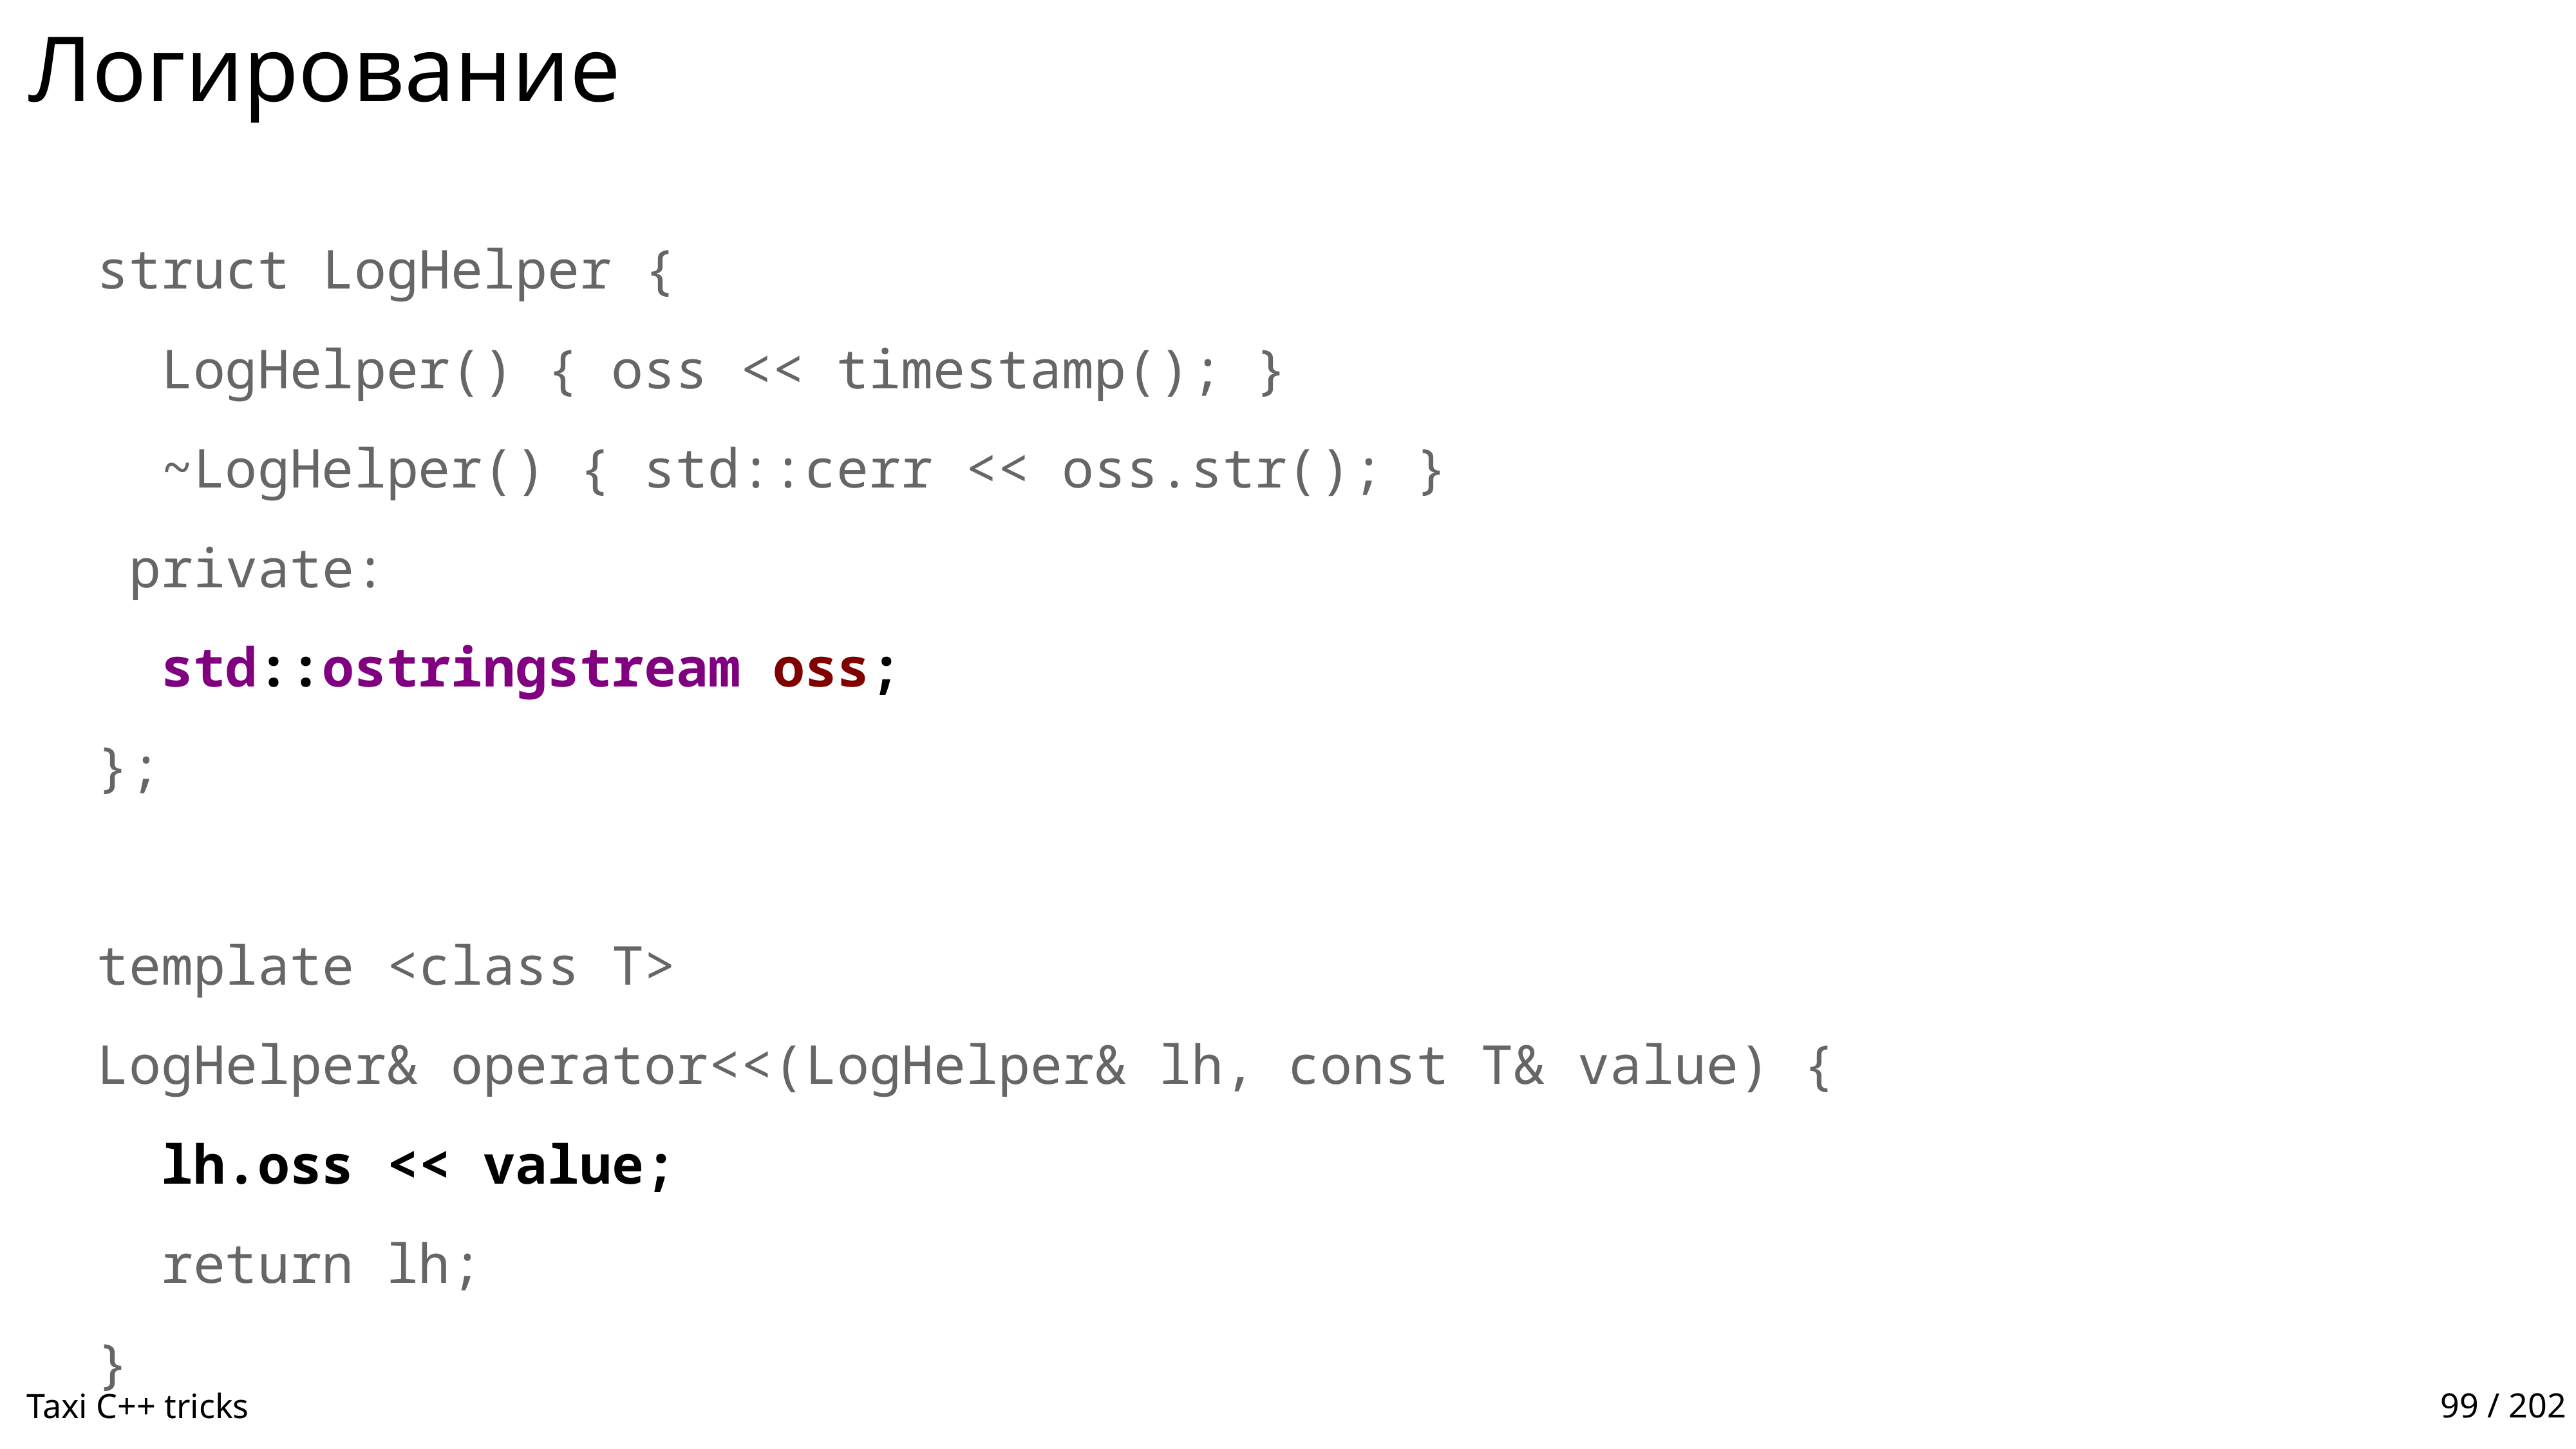

# Логирование
struct LogHelper {
 LogHelper() { oss << timestamp(); }
 ~LogHelper() { std::cerr << oss.str(); }
 private:
 std::ostringstream oss;
};
template <class T>
LogHelper& operator<<(LogHelper& lh, const T& value) {
 lh.oss << value;
 return lh;
}
Taxi C++ tricks